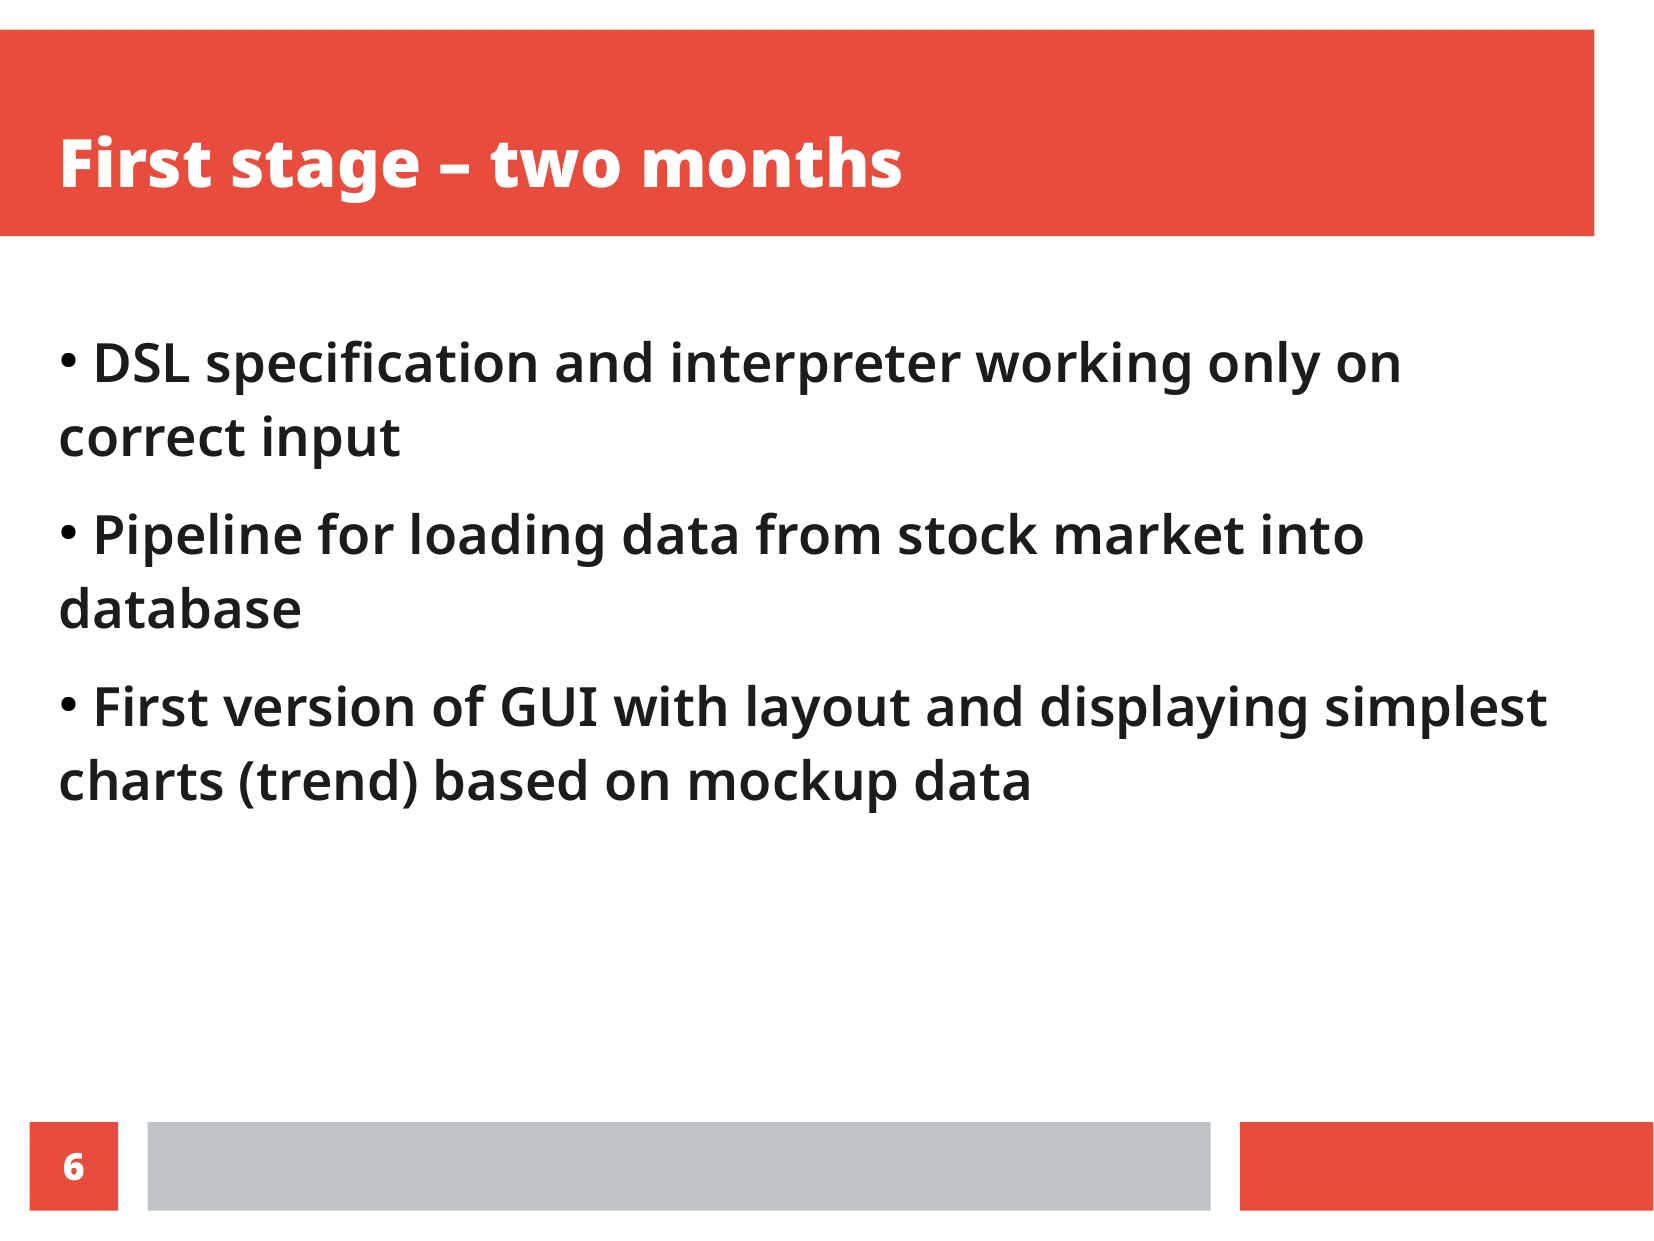

# First stage – two months
 DSL specification and interpreter working only on correct input
 Pipeline for loading data from stock market into database
 First version of GUI with layout and displaying simplest charts (trend) based on mockup data
6